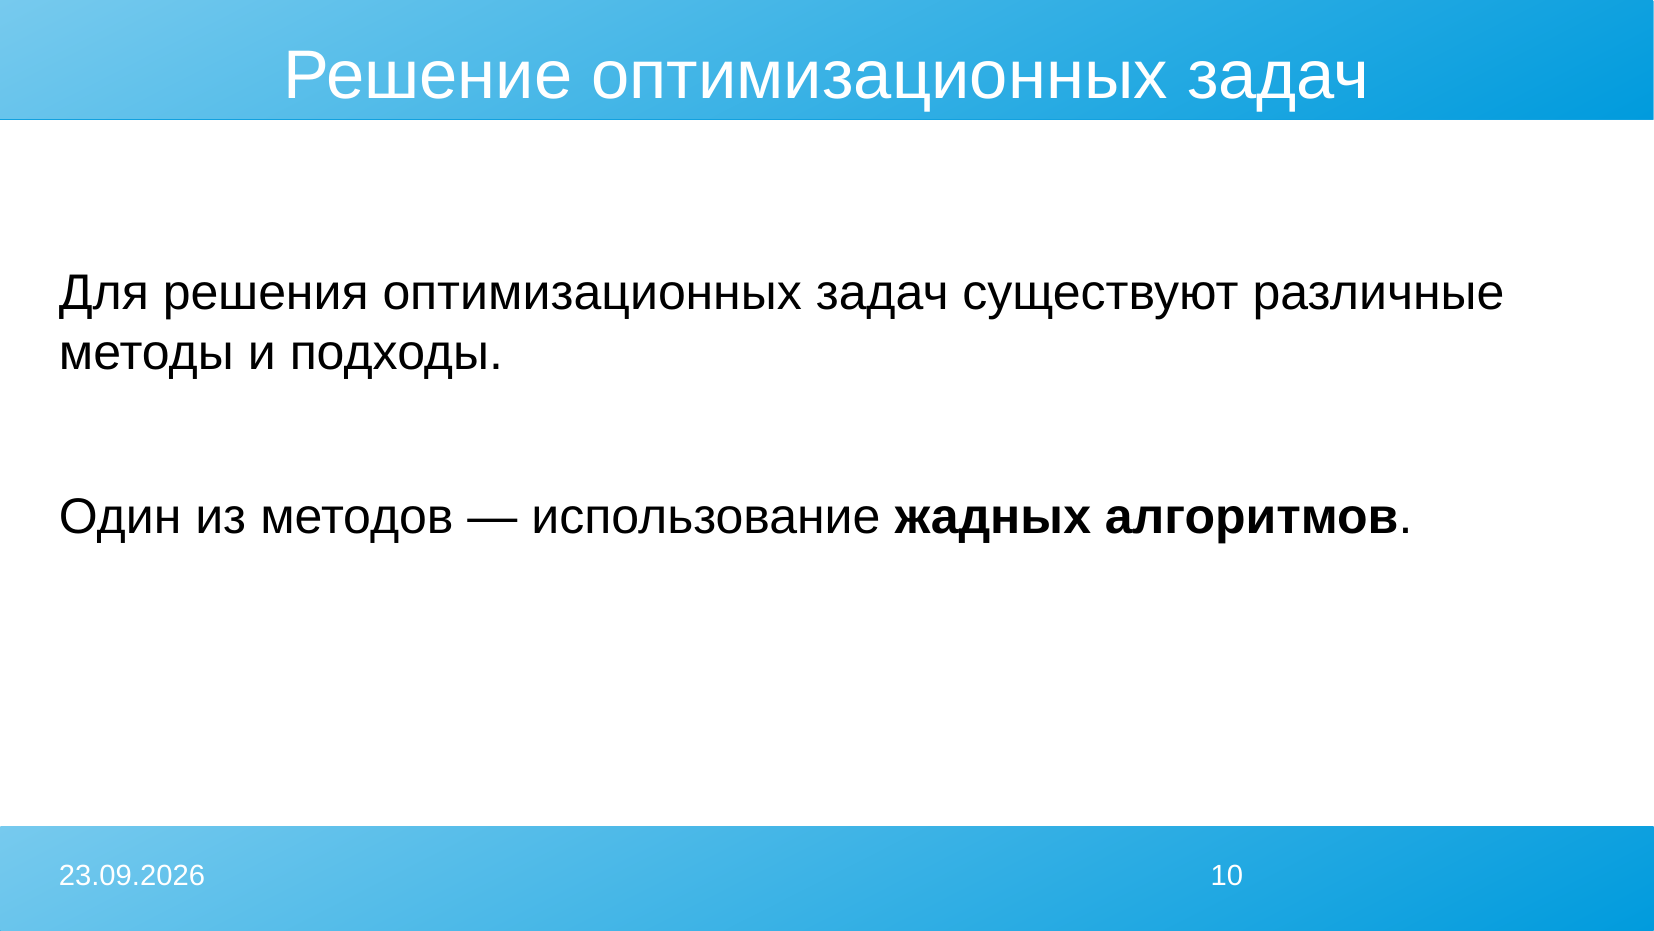

# Решение оптимизационных задач
Для решения оптимизационных задач существуют различные методы и подходы.
Один из методов — использование жадных алгоритмов.
8